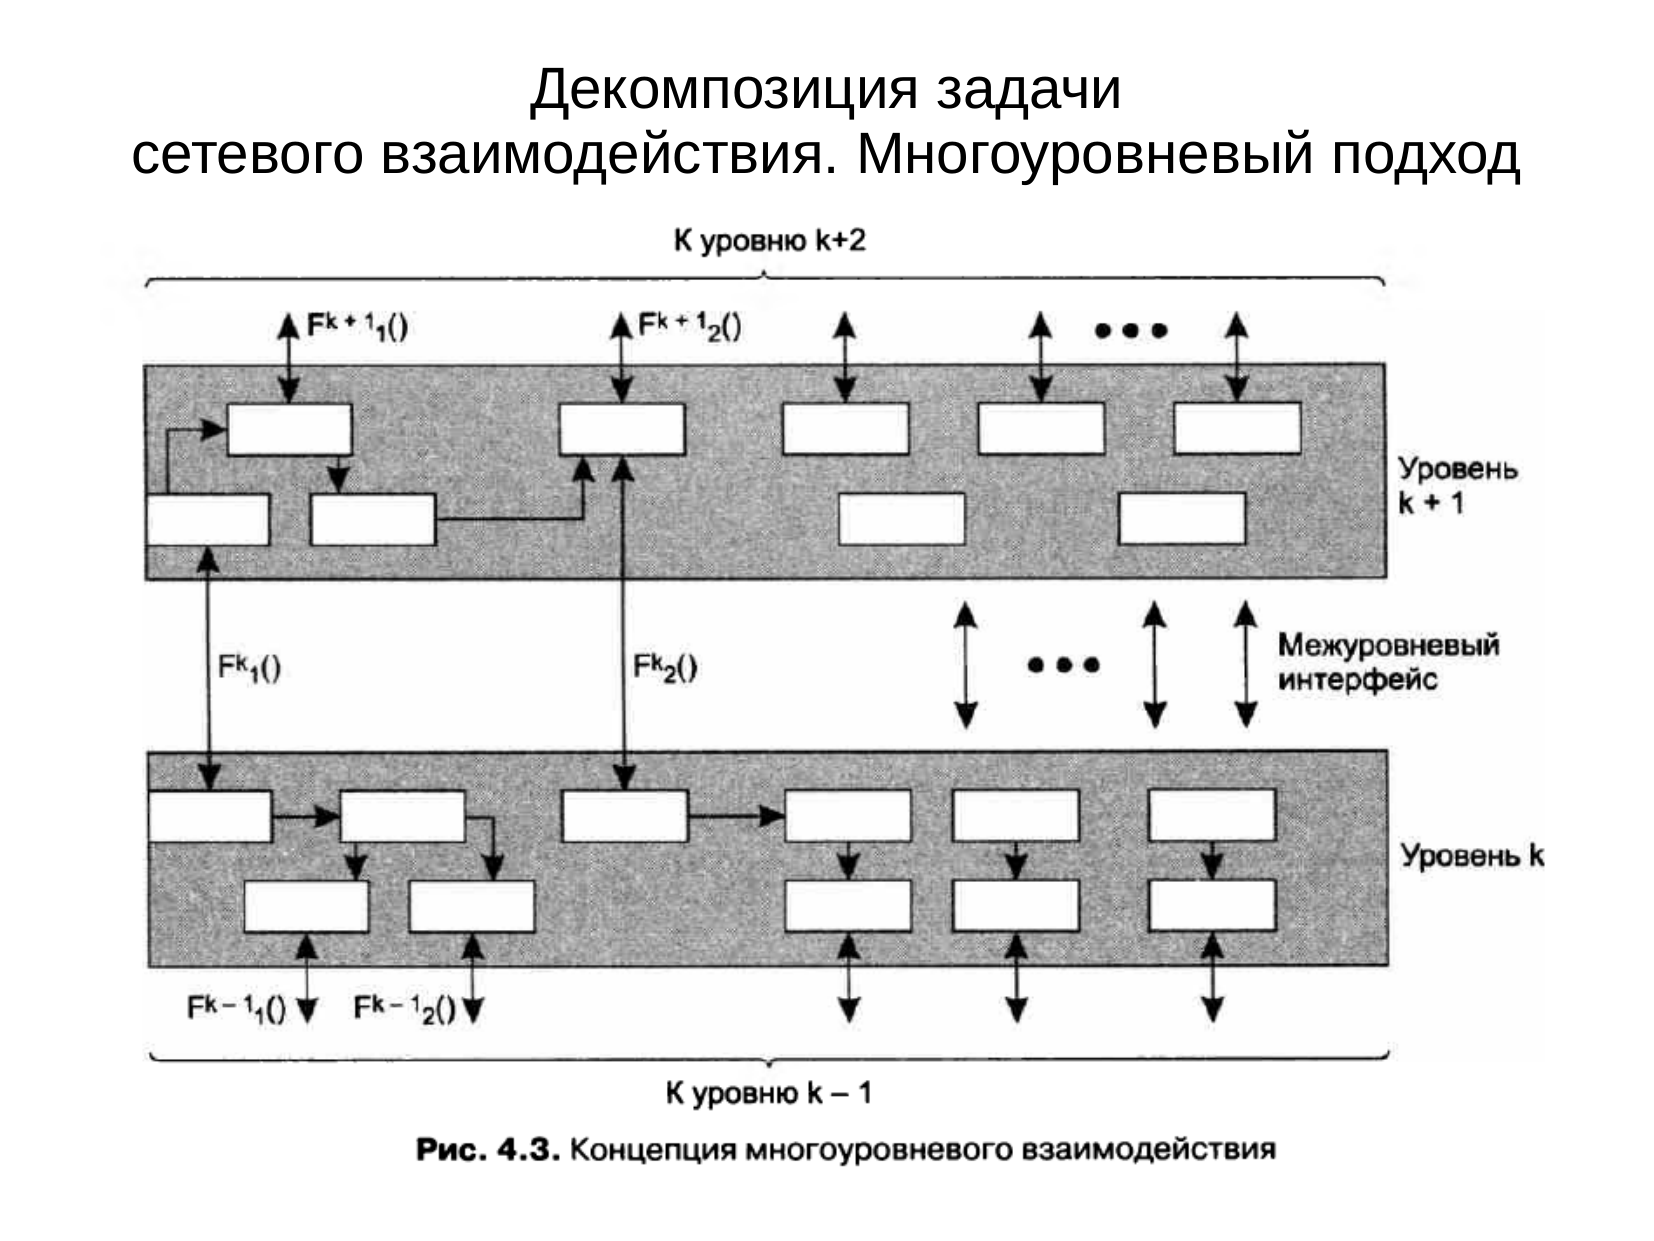

# Декомпозиция задачи сетевого взаимодействия. Многоуровневый подход